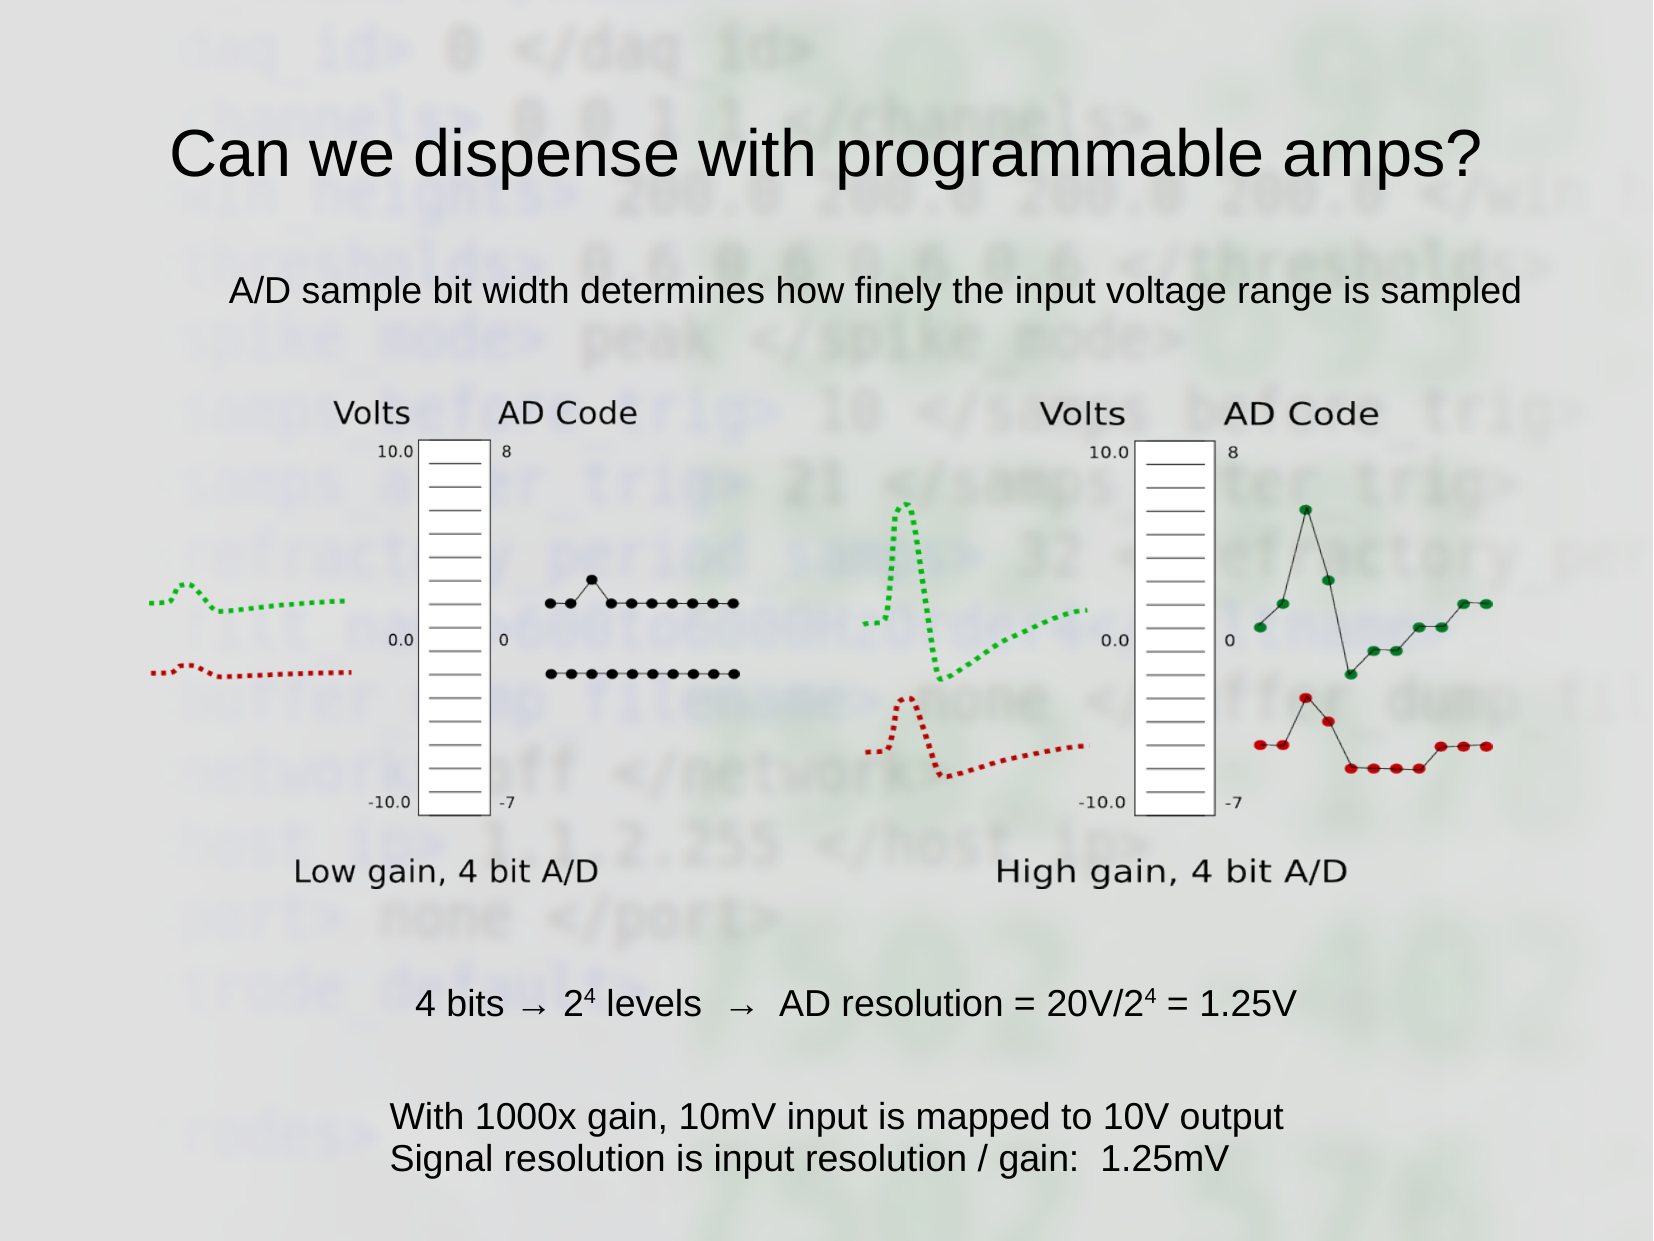

# Can we dispense with programmable amps?
A/D sample bit width determines how finely the input voltage range is sampled
4 bits → 24 levels → AD resolution = 20V/24 = 1.25V
With 1000x gain, 10mV input is mapped to 10V output
Signal resolution is input resolution / gain: 1.25mV